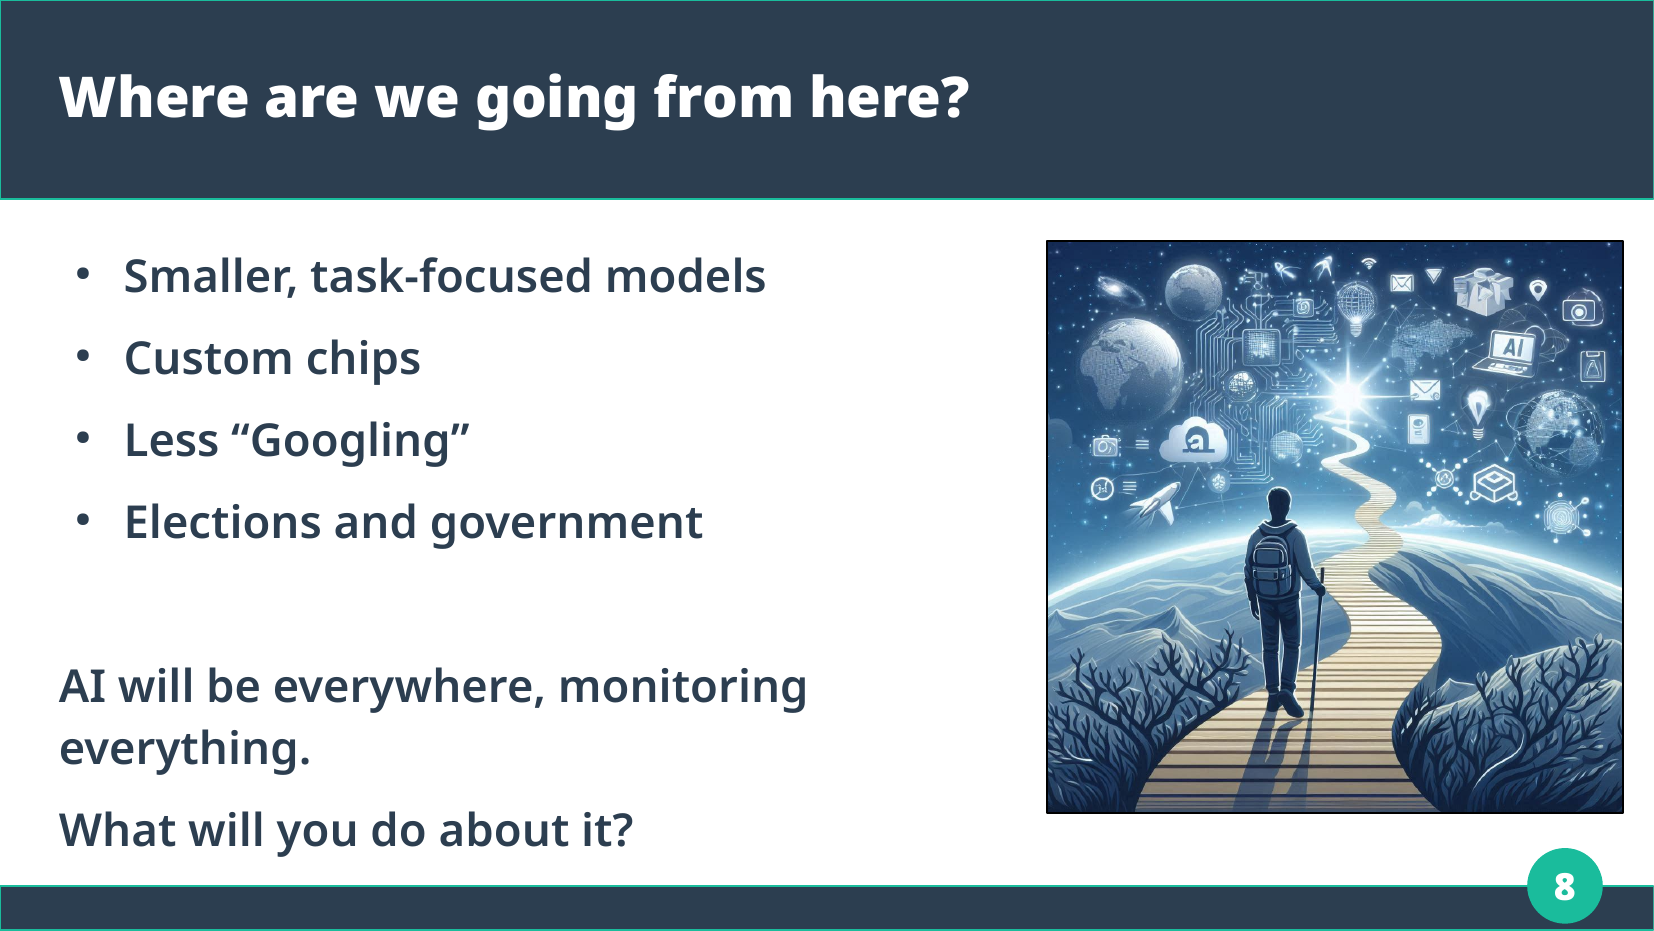

# Where are we going from here?
Smaller, task-focused models
Custom chips
Less “Googling”
Elections and government
AI will be everywhere, monitoring everything.
What will you do about it?
8